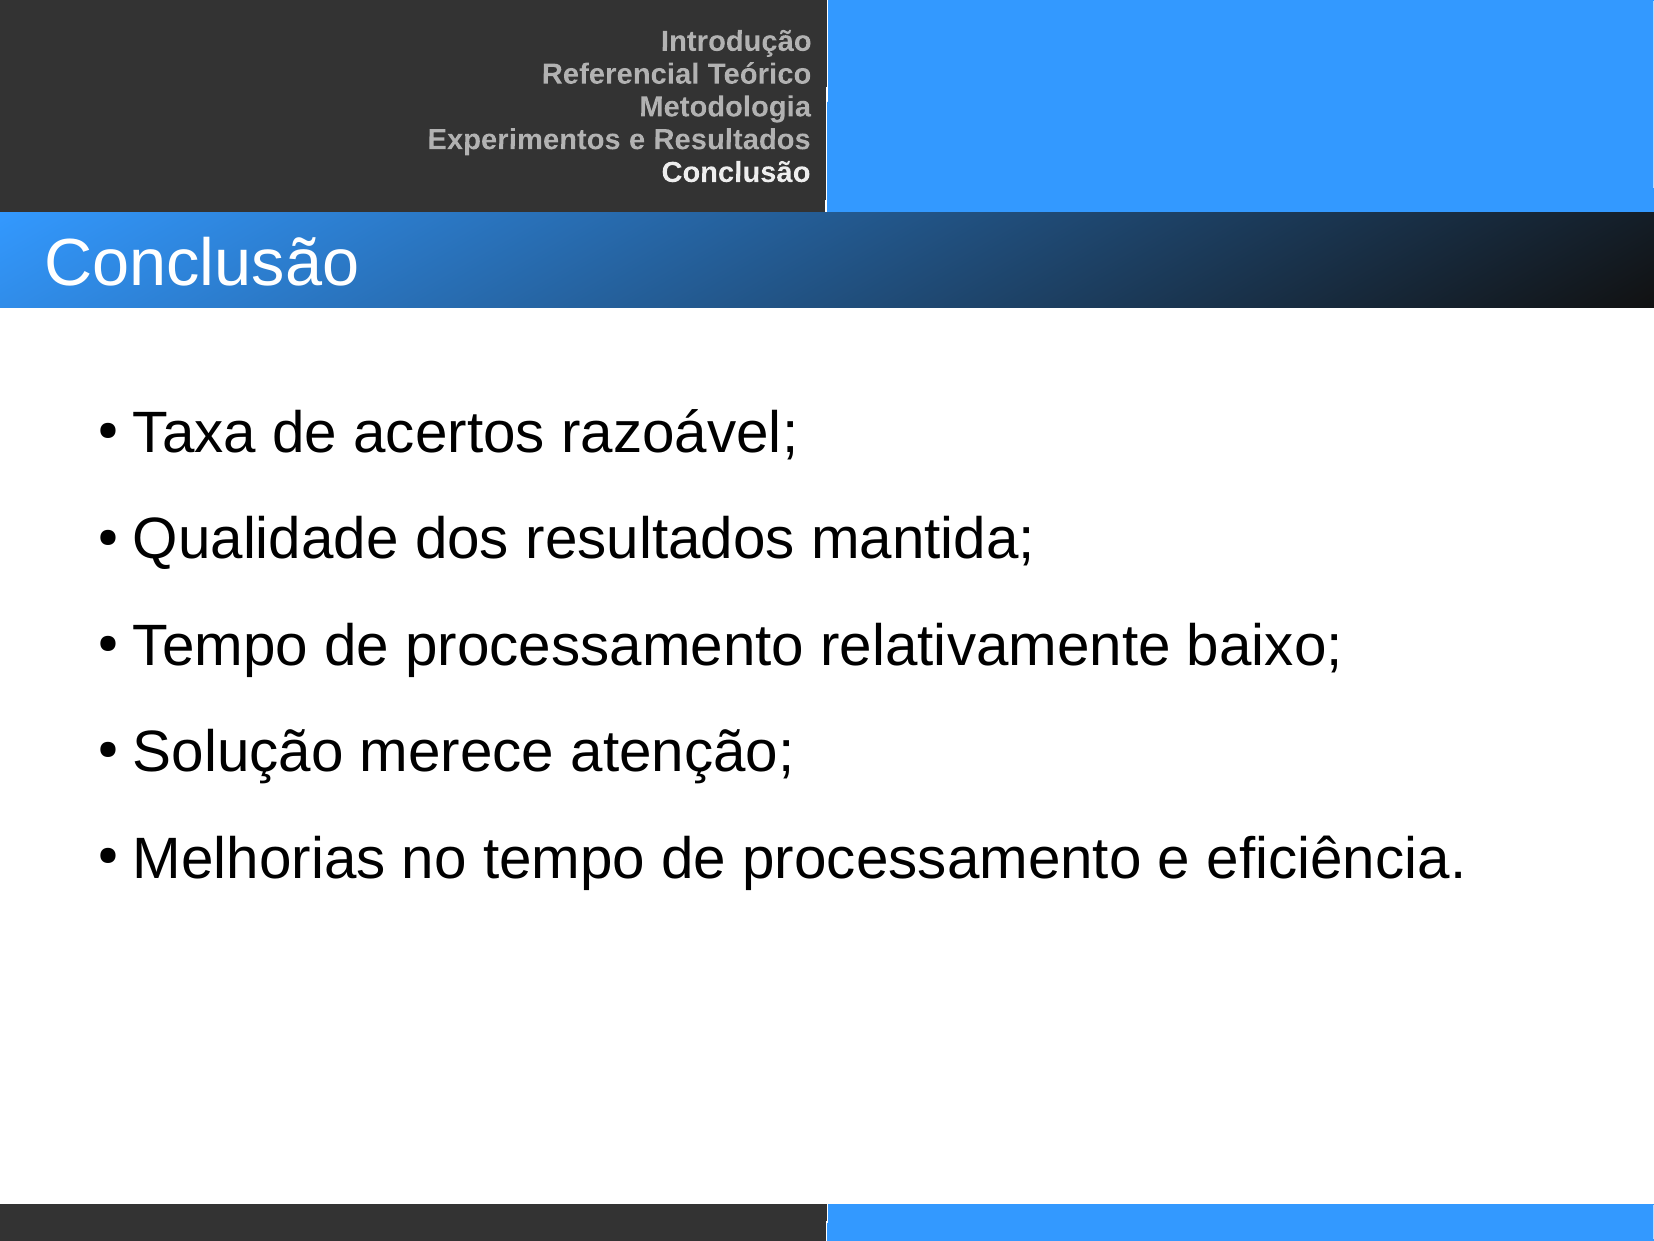

Introdução
Referencial Teórico
Metodologia
Experimentos e Resultados
Conclusão
Conclusão
Taxa de acertos razoável;
Qualidade dos resultados mantida;
Tempo de processamento relativamente baixo;
Solução merece atenção;
Melhorias no tempo de processamento e eficiência.